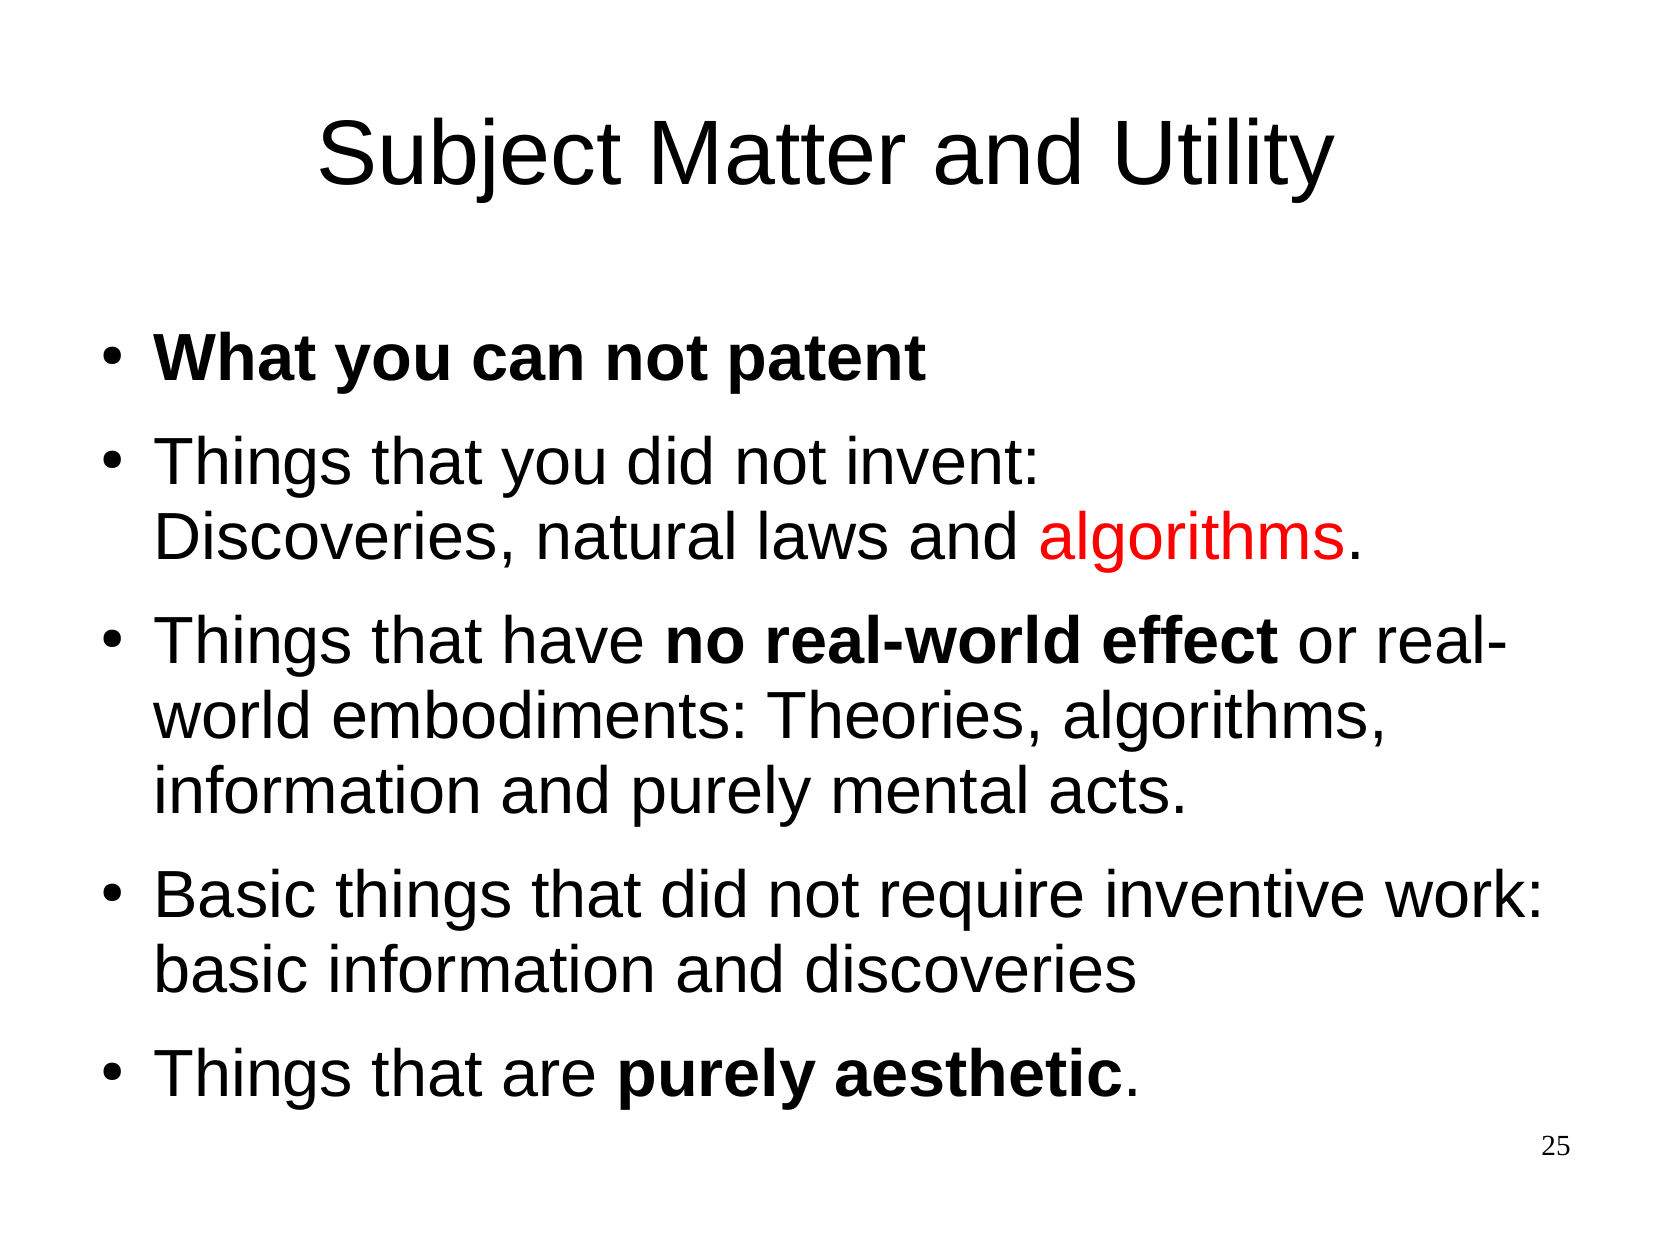

# Subject Matter and Utility
What you can not patent
Things that you did not invent:
Discoveries, natural laws and algorithms.
Things that have no real-world effect or real-world embodiments: Theories, algorithms, information and purely mental acts.
Basic things that did not require inventive work: basic information and discoveries
Things that are purely aesthetic.
25